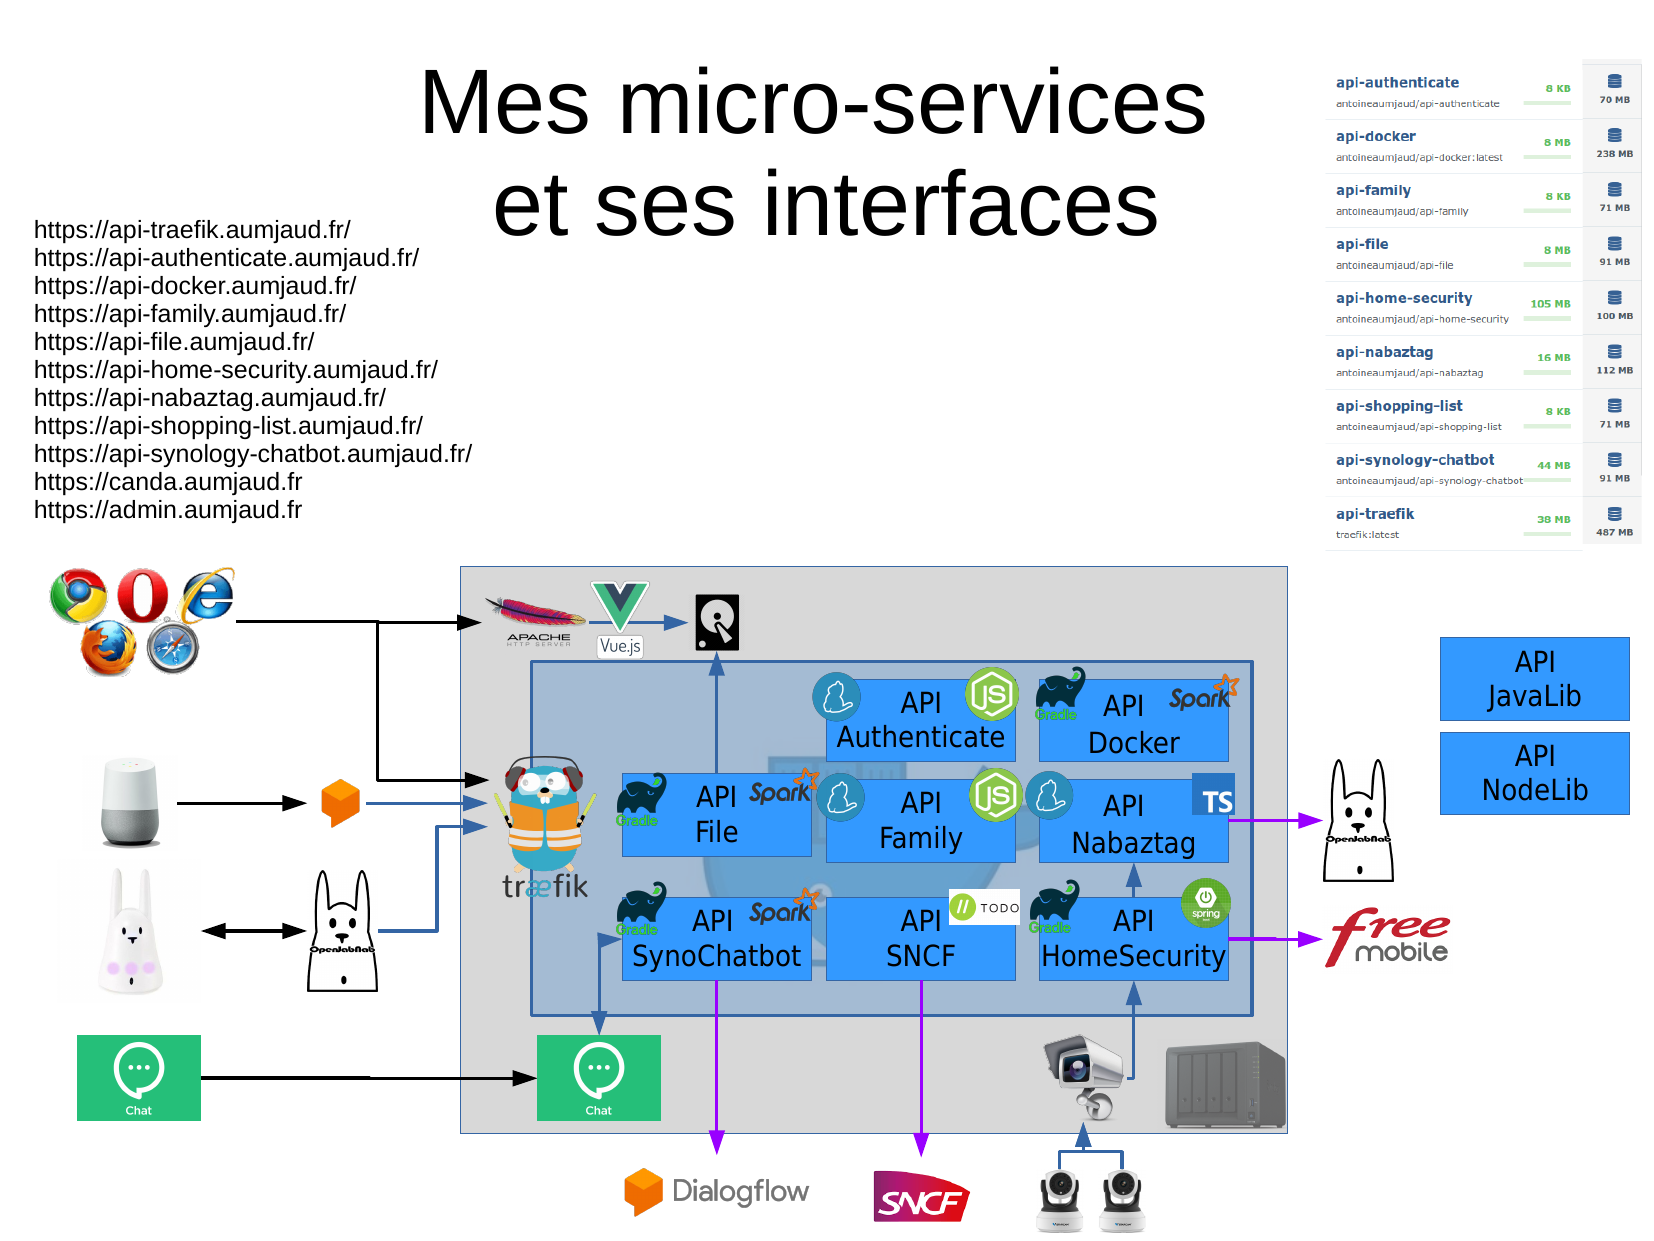

# Mes micro-services et ses interfaces
https://api-traefik.aumjaud.fr/
https://api-authenticate.aumjaud.fr/
https://api-docker.aumjaud.fr/
https://api-family.aumjaud.fr/
https://api-file.aumjaud.fr/
https://api-home-security.aumjaud.fr/
https://api-nabaztag.aumjaud.fr/
https://api-shopping-list.aumjaud.fr/
https://api-synology-chatbot.aumjaud.fr/
https://canda.aumjaud.fr
https://admin.aumjaud.fr
API
JavaLib
API
JavaLib
API
Authenticate
API
Docker
API
NodeLib
API
NodeLib
API
File
API
Family
API
Nabaztag
API
SynoChatbot
API
SNCF
API
HomeSecurity